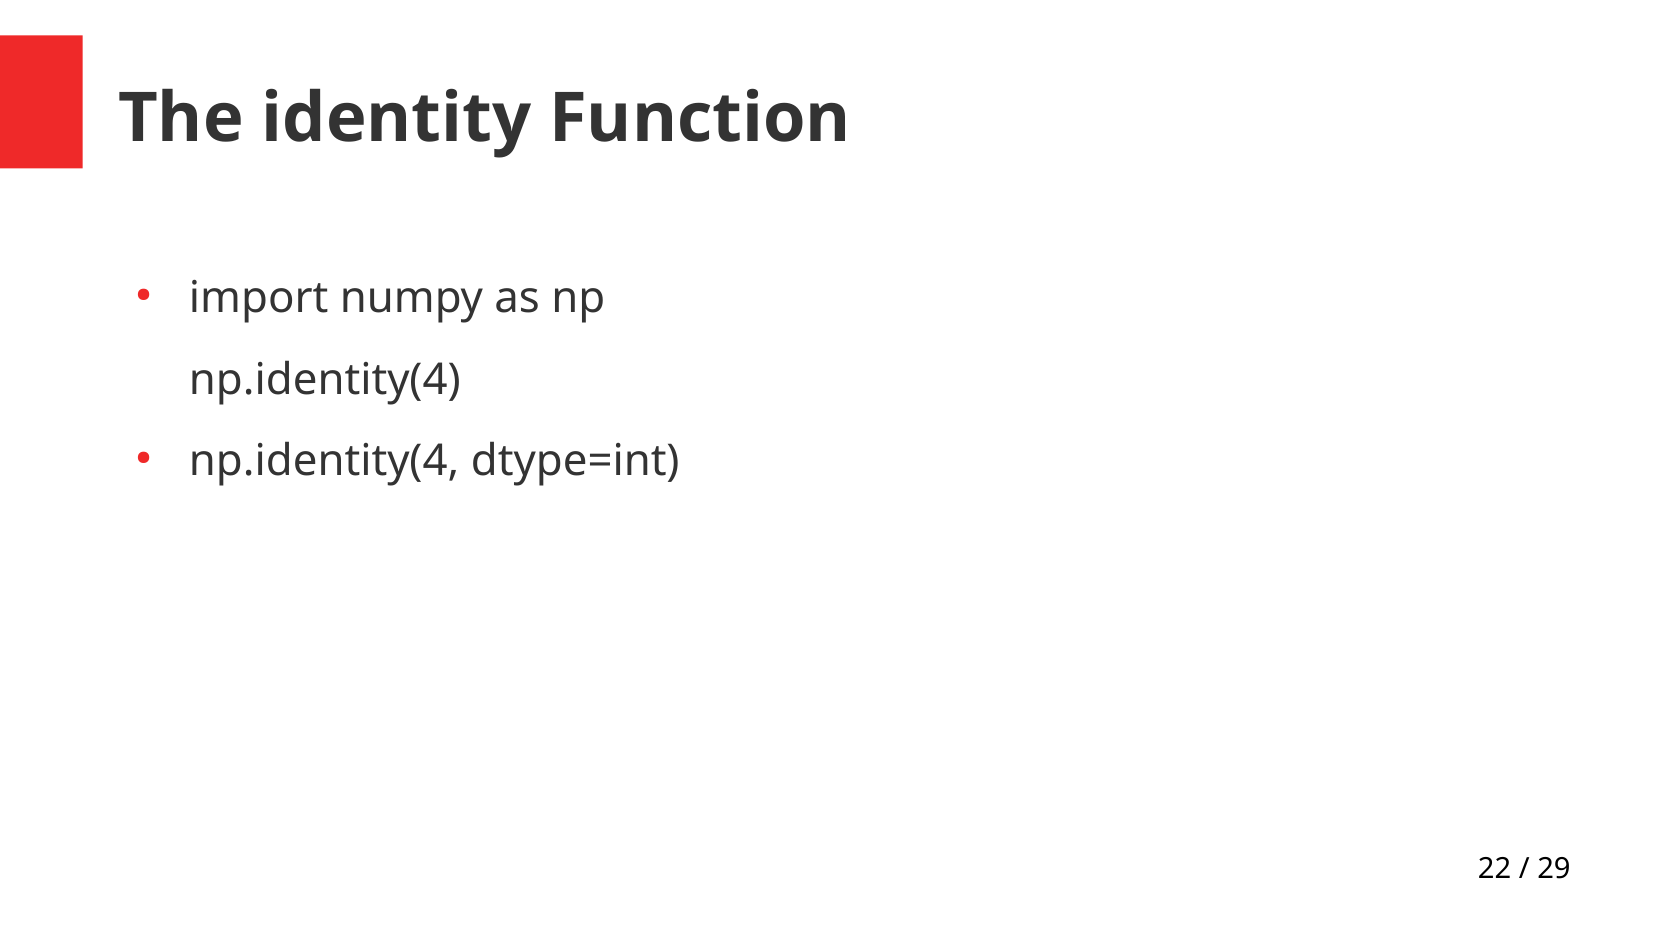

# The identity Function
import numpy as np
np.identity(4)
np.identity(4, dtype=int)
22